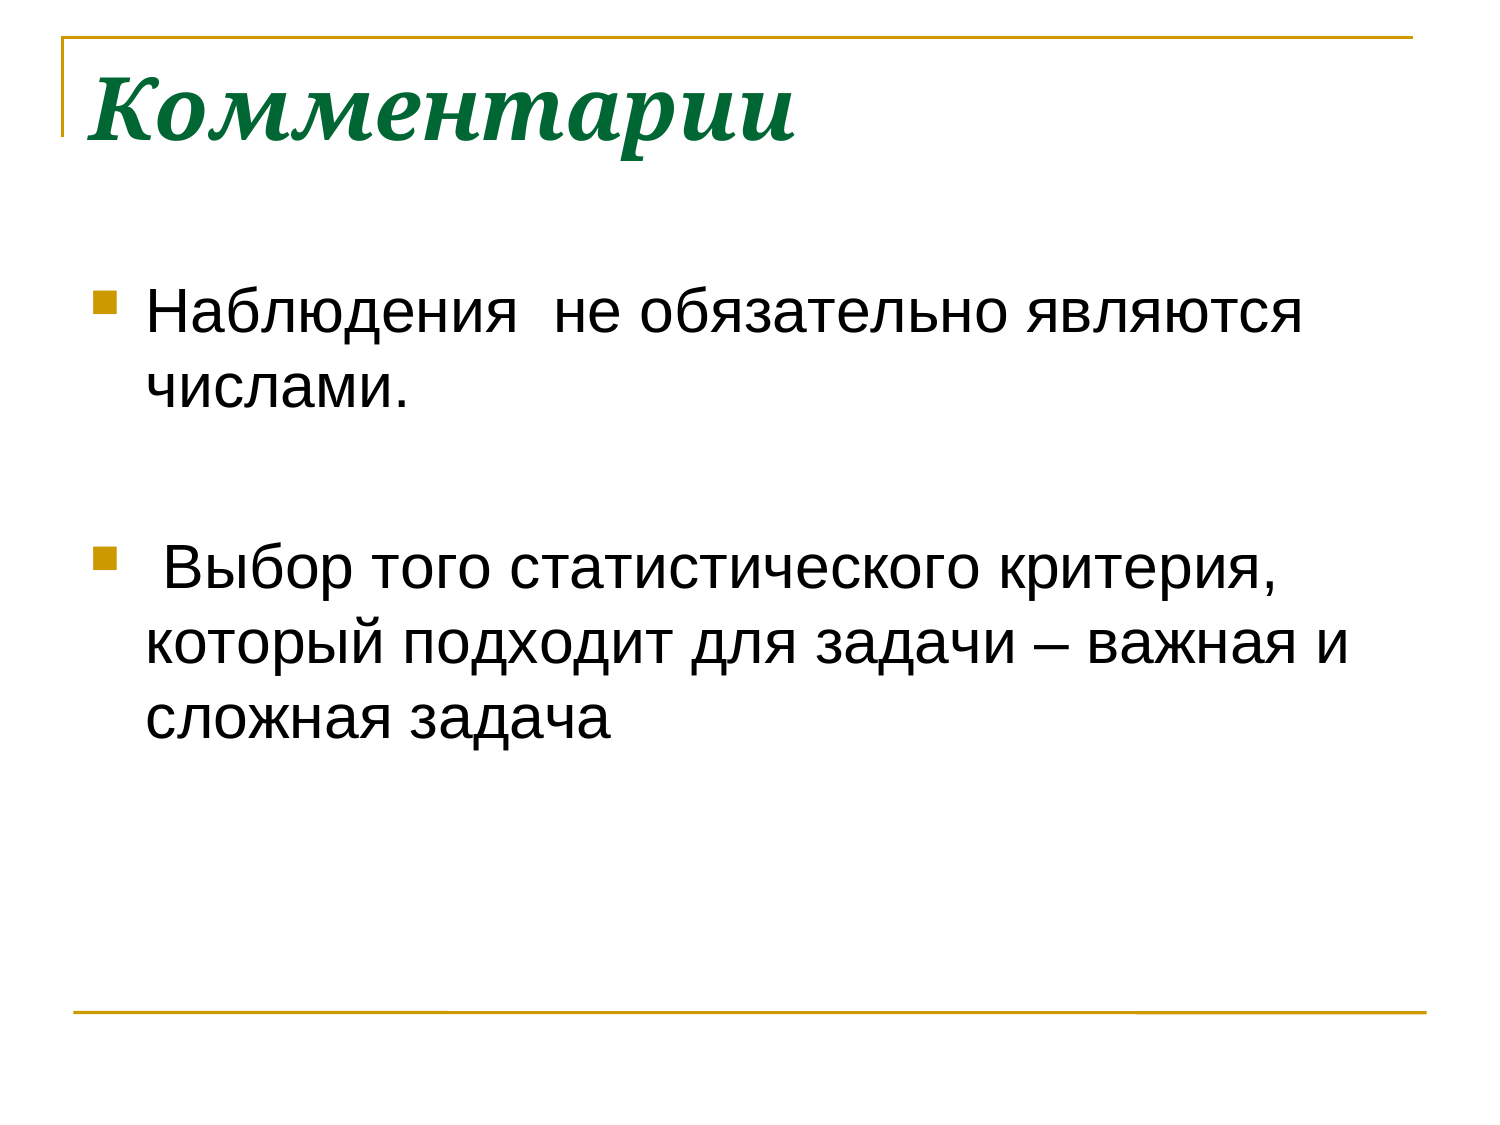

# Комментарии
Наблюдения не обязательно являются числами.
 Выбор того статистического критерия, который подходит для задачи – важная и сложная задача